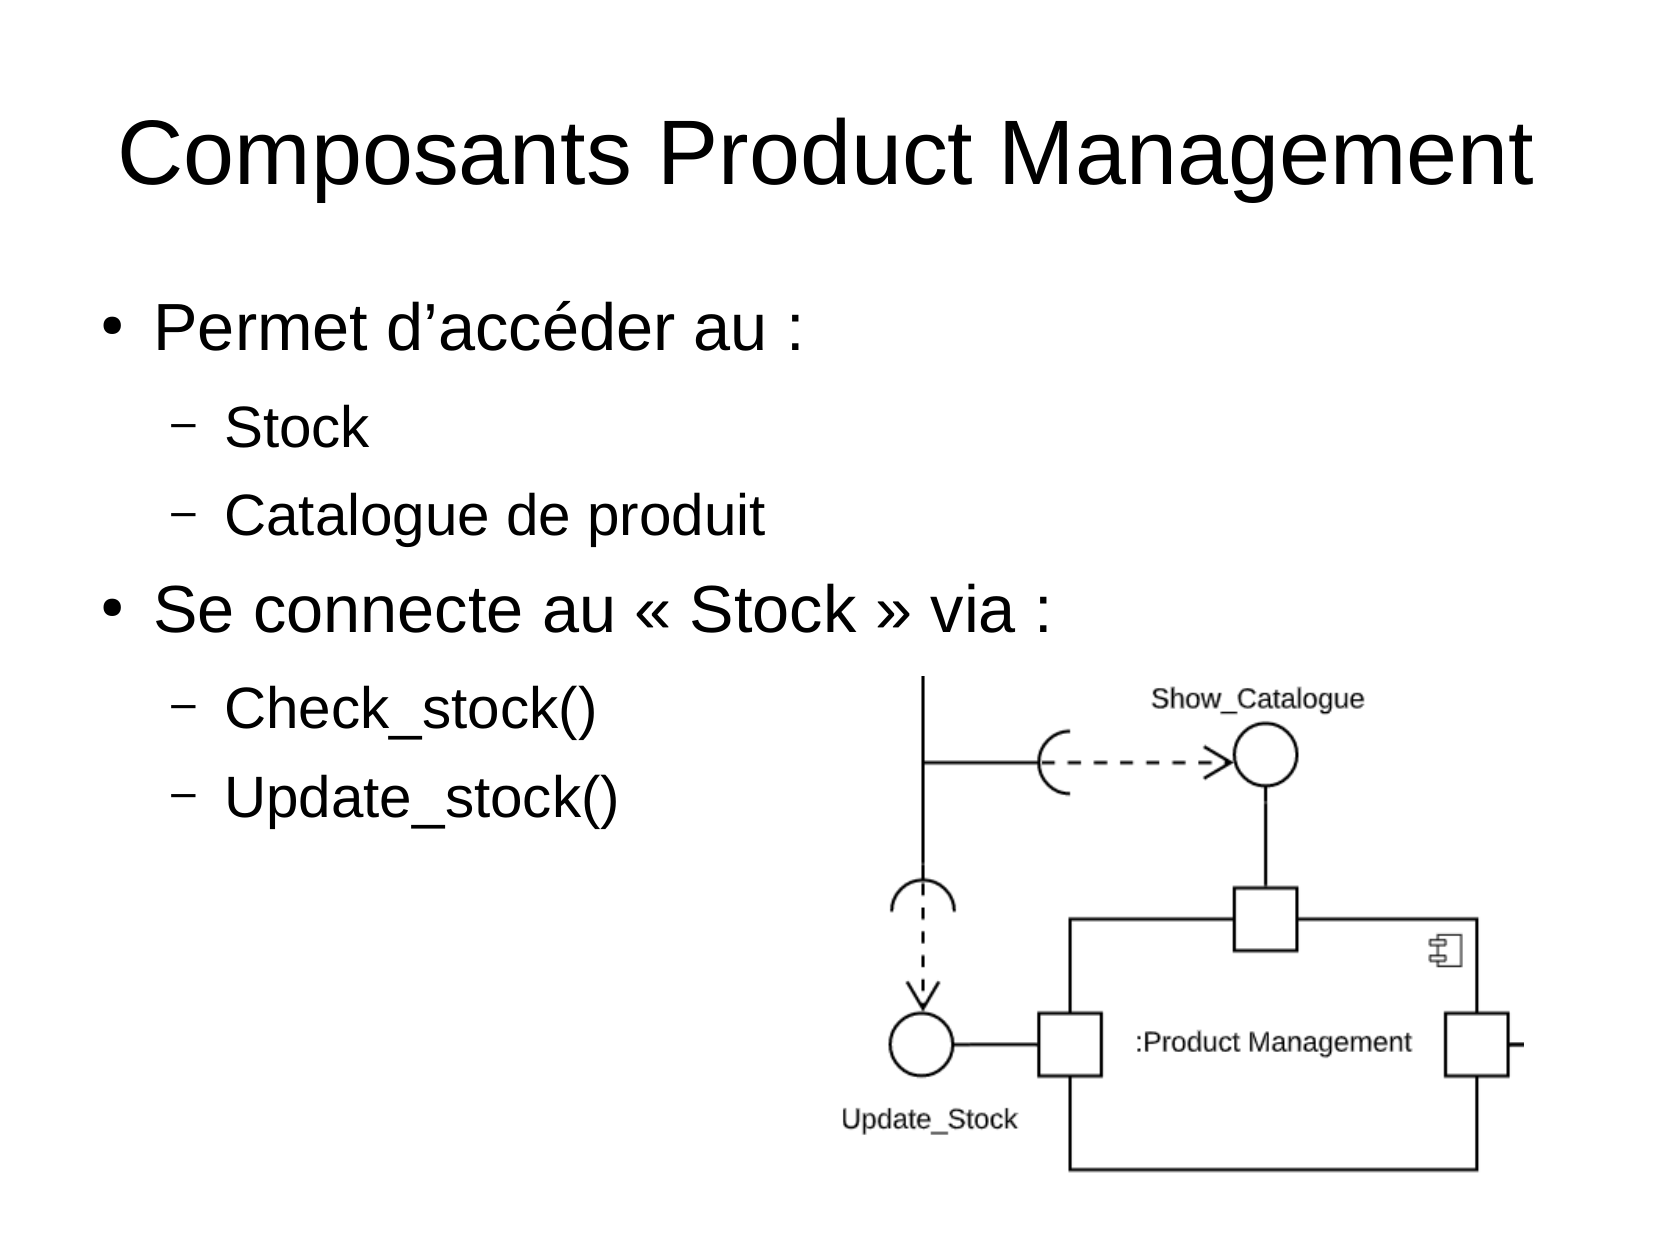

# Composants Product Management
Permet d’accéder au :
Stock
Catalogue de produit
Se connecte au « Stock » via :
Check_stock()
Update_stock()